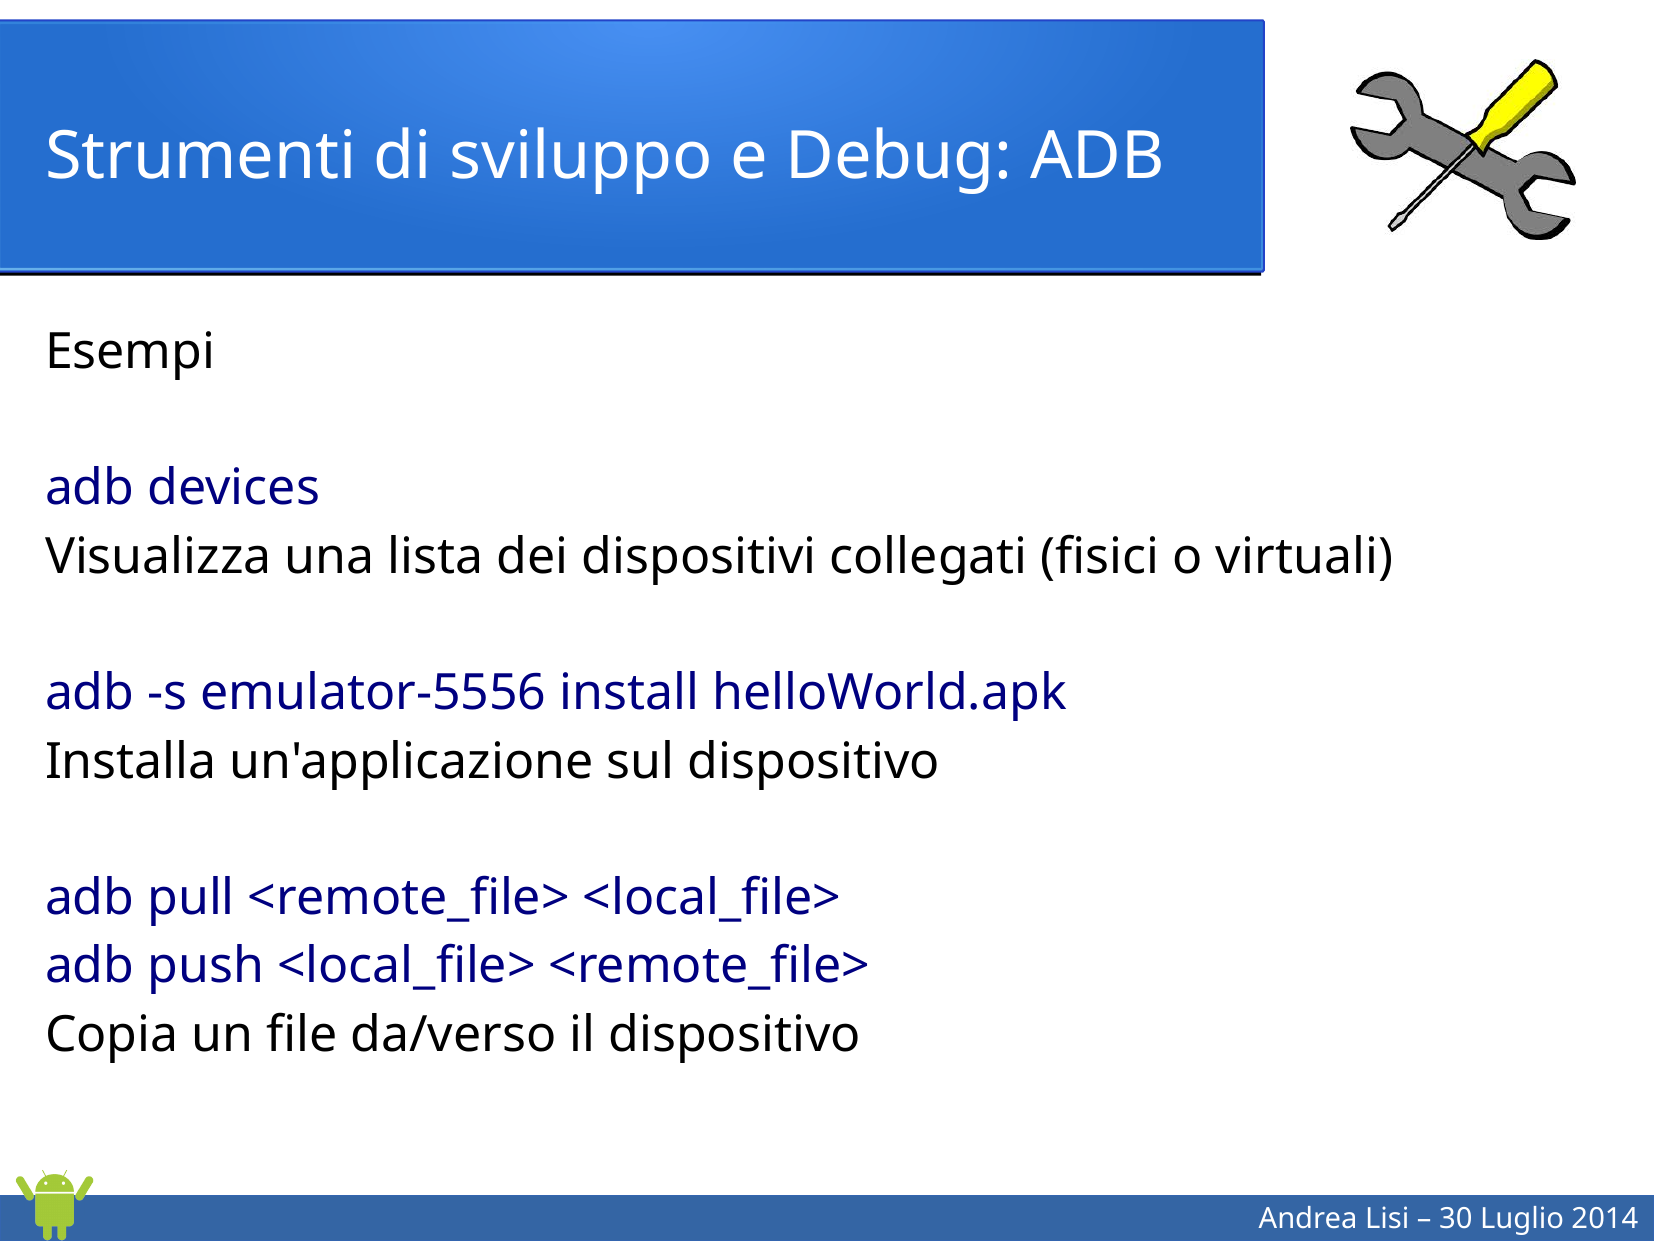

# Strumenti di sviluppo e Debug: ADB
Esempi
adb devices
Visualizza una lista dei dispositivi collegati (fisici o virtuali)
adb -s emulator-5556 install helloWorld.apk
Installa un'applicazione sul dispositivo
adb pull <remote_file> <local_file>
adb push <local_file> <remote_file>
Copia un file da/verso il dispositivo
Andrea Lisi – 30 Luglio 2014